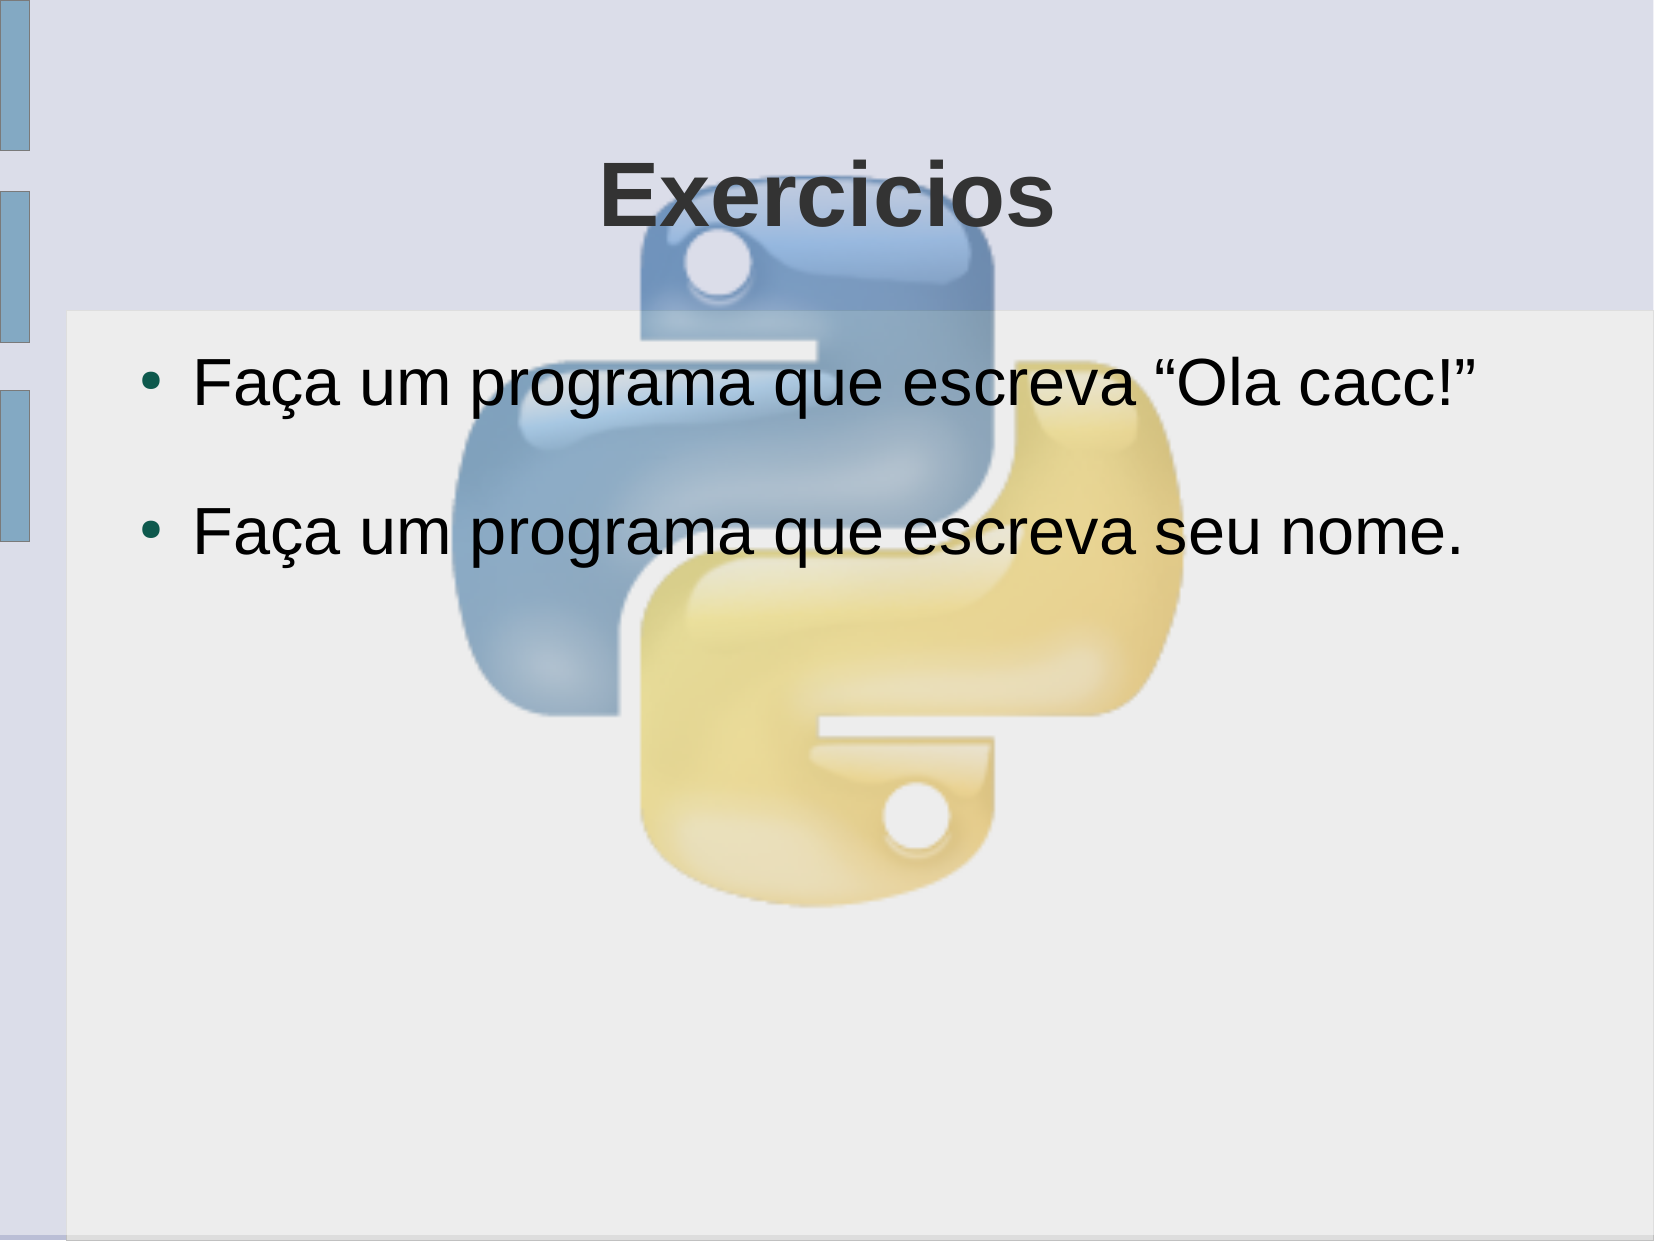

# Exercicios
Faça um programa que escreva “Ola cacc!”
Faça um programa que escreva seu nome.